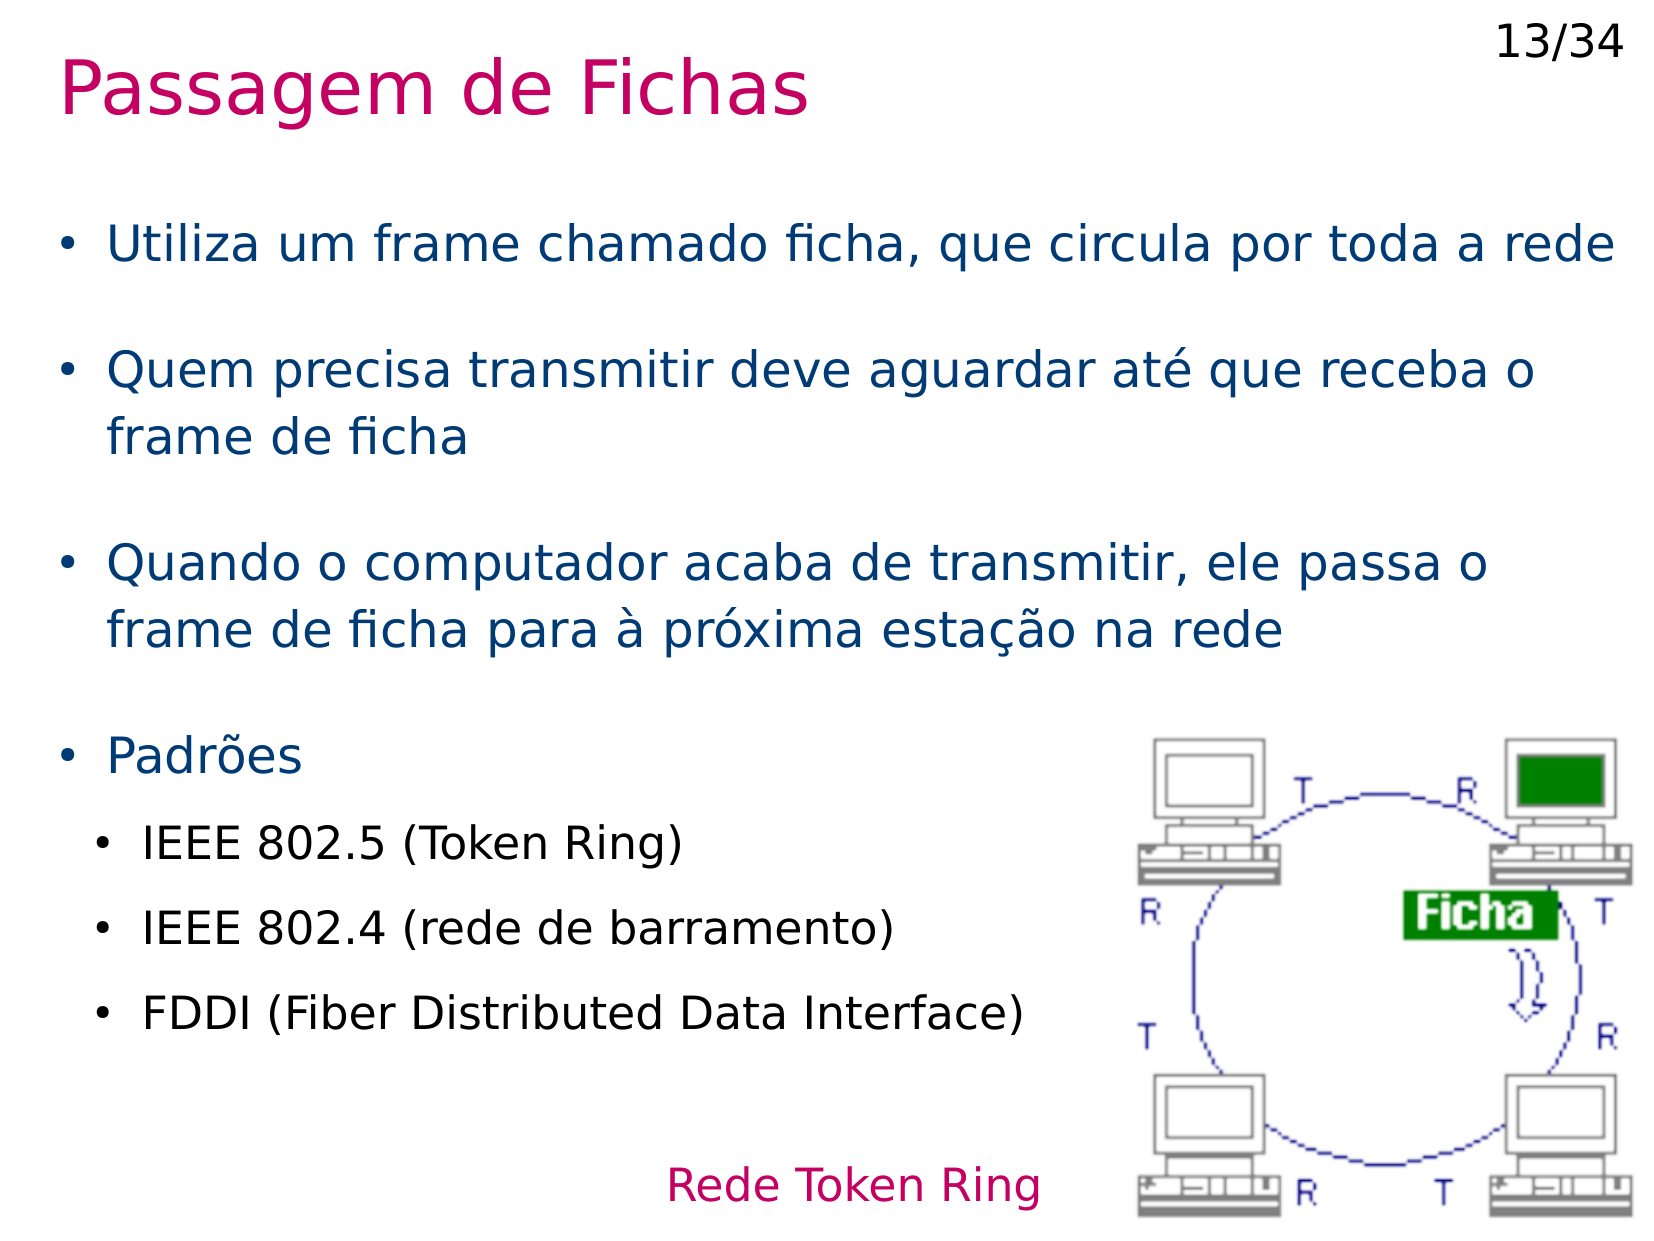

13
# Passagem de Fichas
Utiliza um frame chamado ficha, que circula por toda a rede
Quem precisa transmitir deve aguardar até que receba o frame de ficha
Quando o computador acaba de transmitir, ele passa o frame de ficha para à próxima estação na rede
Padrões
IEEE 802.5 (Token Ring)
IEEE 802.4 (rede de barramento)
FDDI (Fiber Distributed Data Interface)
Rede Token Ring